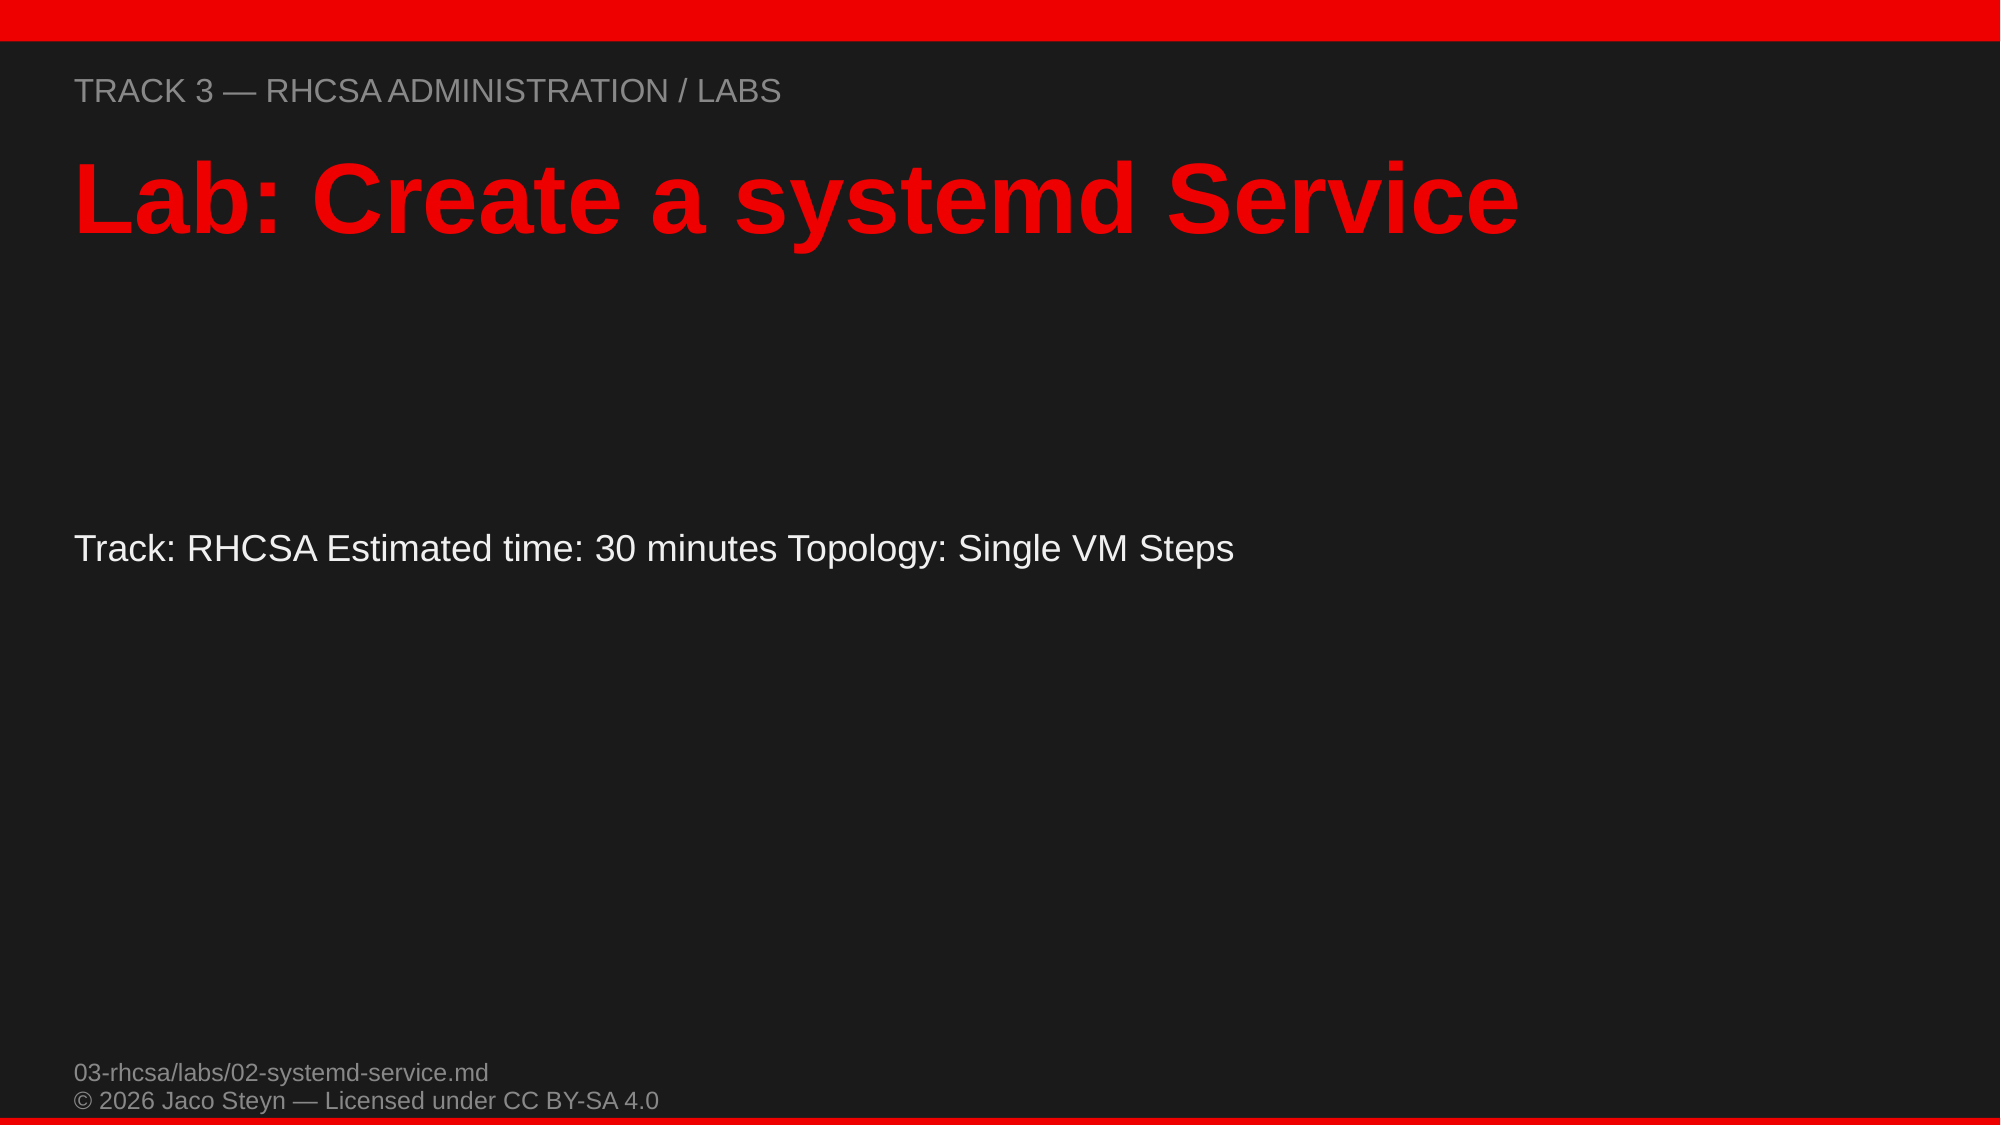

TRACK 3 — RHCSA ADMINISTRATION / LABS
Lab: Create a systemd Service
Track: RHCSA Estimated time: 30 minutes Topology: Single VM Steps
03-rhcsa/labs/02-systemd-service.md
© 2026 Jaco Steyn — Licensed under CC BY-SA 4.0